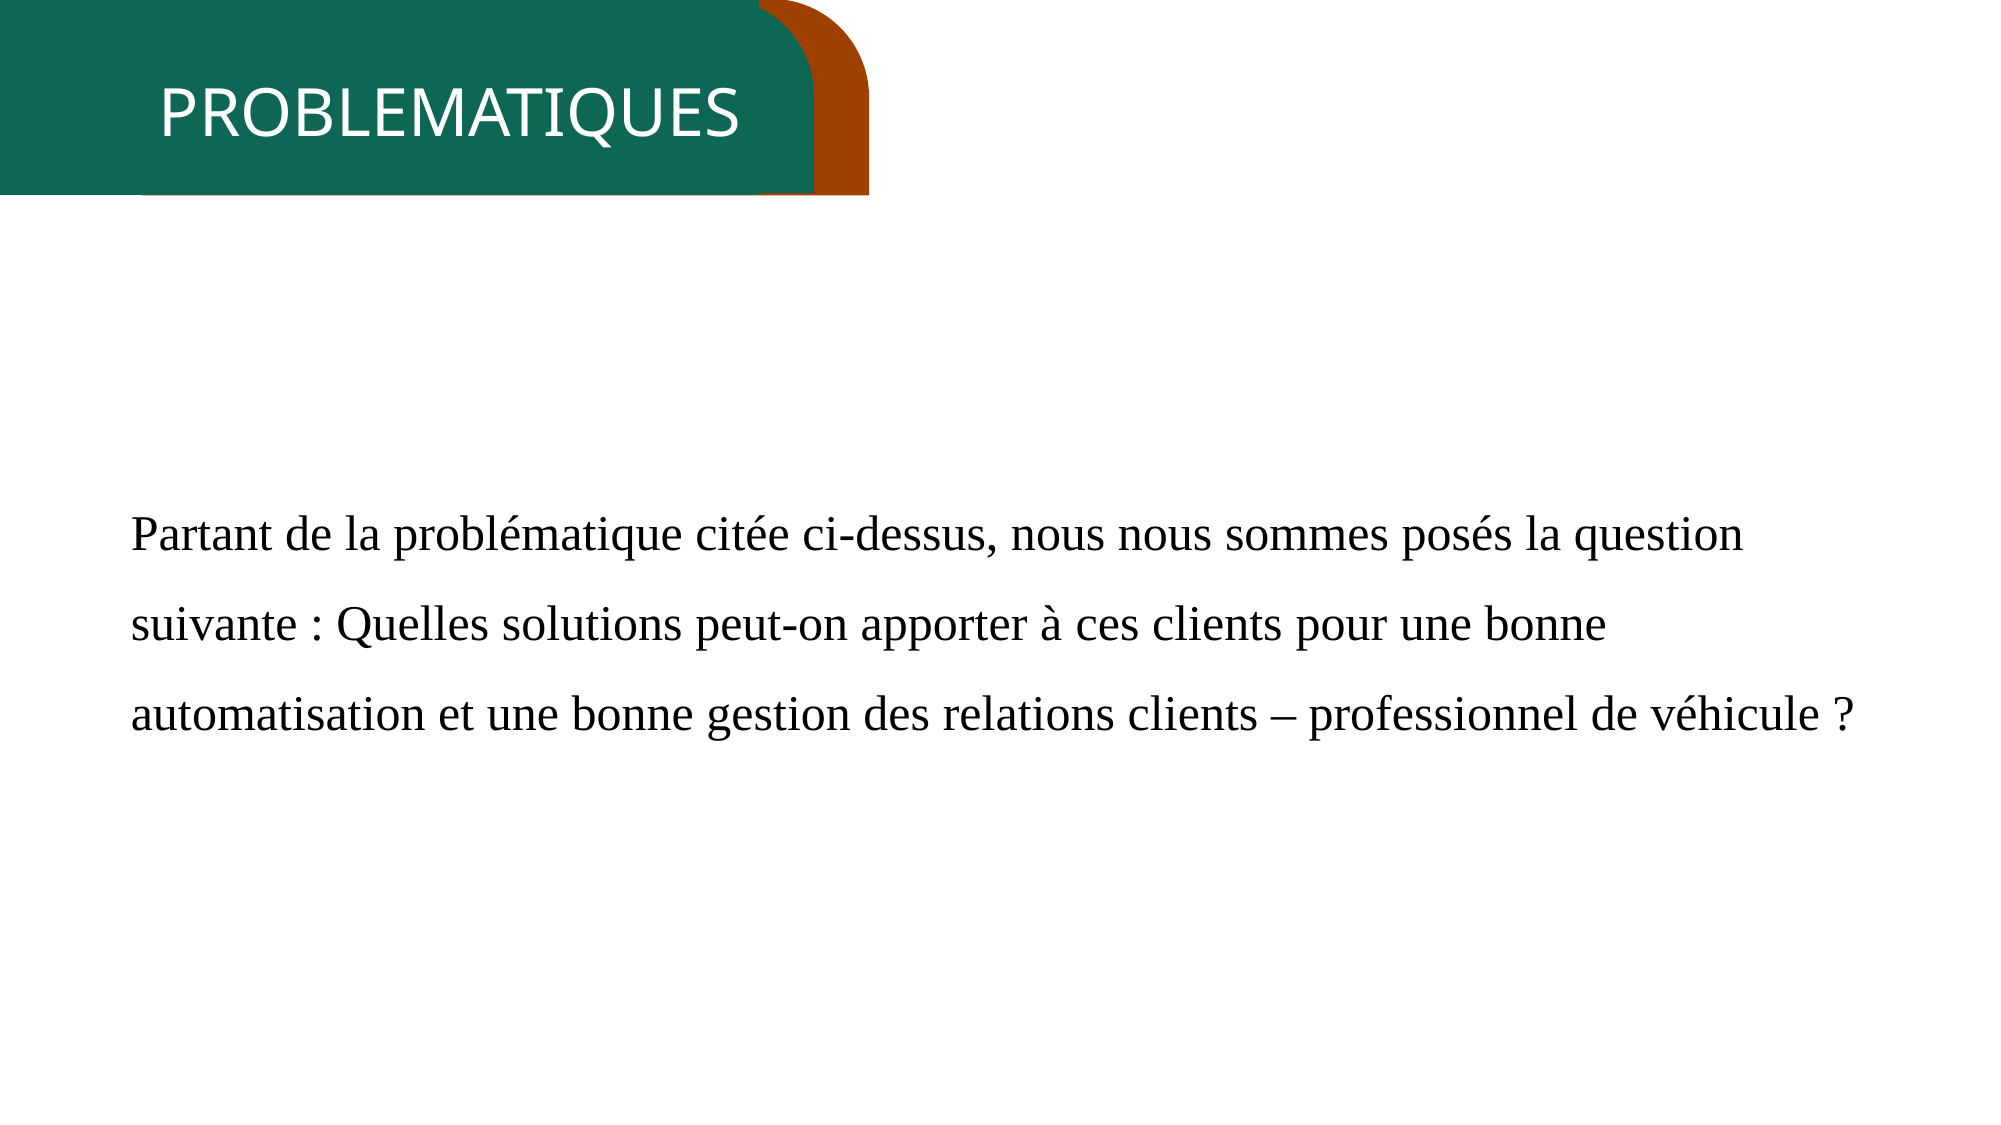

PROBLEMATIQUES
Partant de la problématique citée ci-dessus, nous nous sommes posés la question suivante : Quelles solutions peut-on apporter à ces clients pour une bonne automatisation et une bonne gestion des relations clients – professionnel de véhicule ?